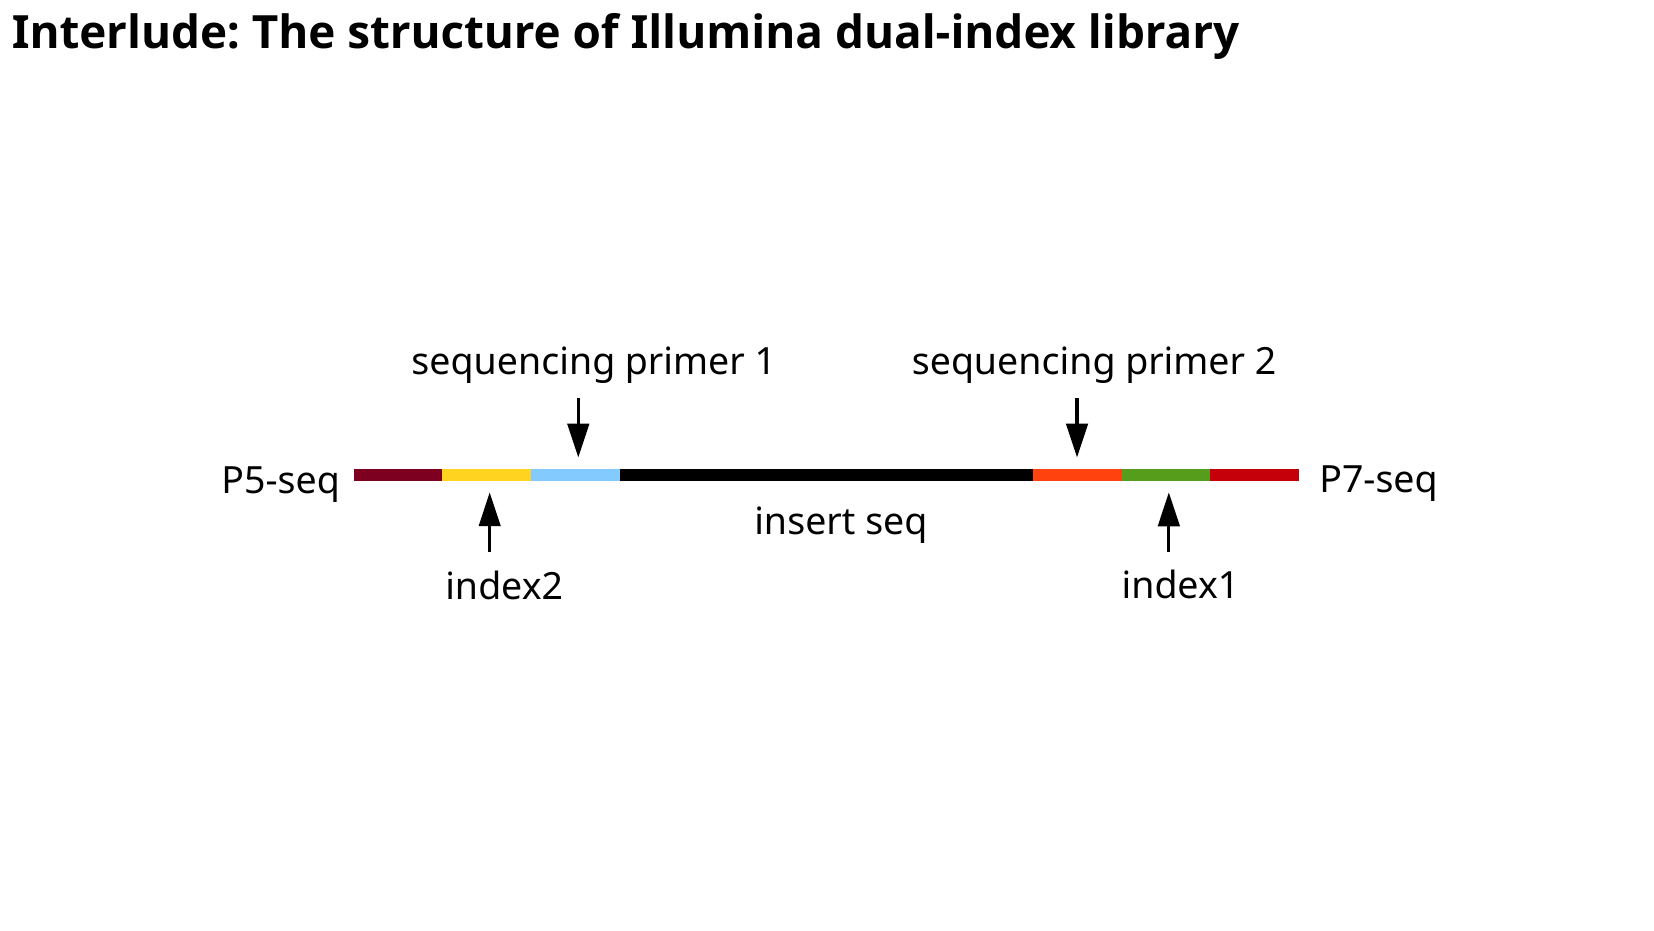

# Interlude: The structure of Illumina dual-index library
sequencing primer 1
sequencing primer 2
P7-seq
P5-seq
insert seq
index1
index2